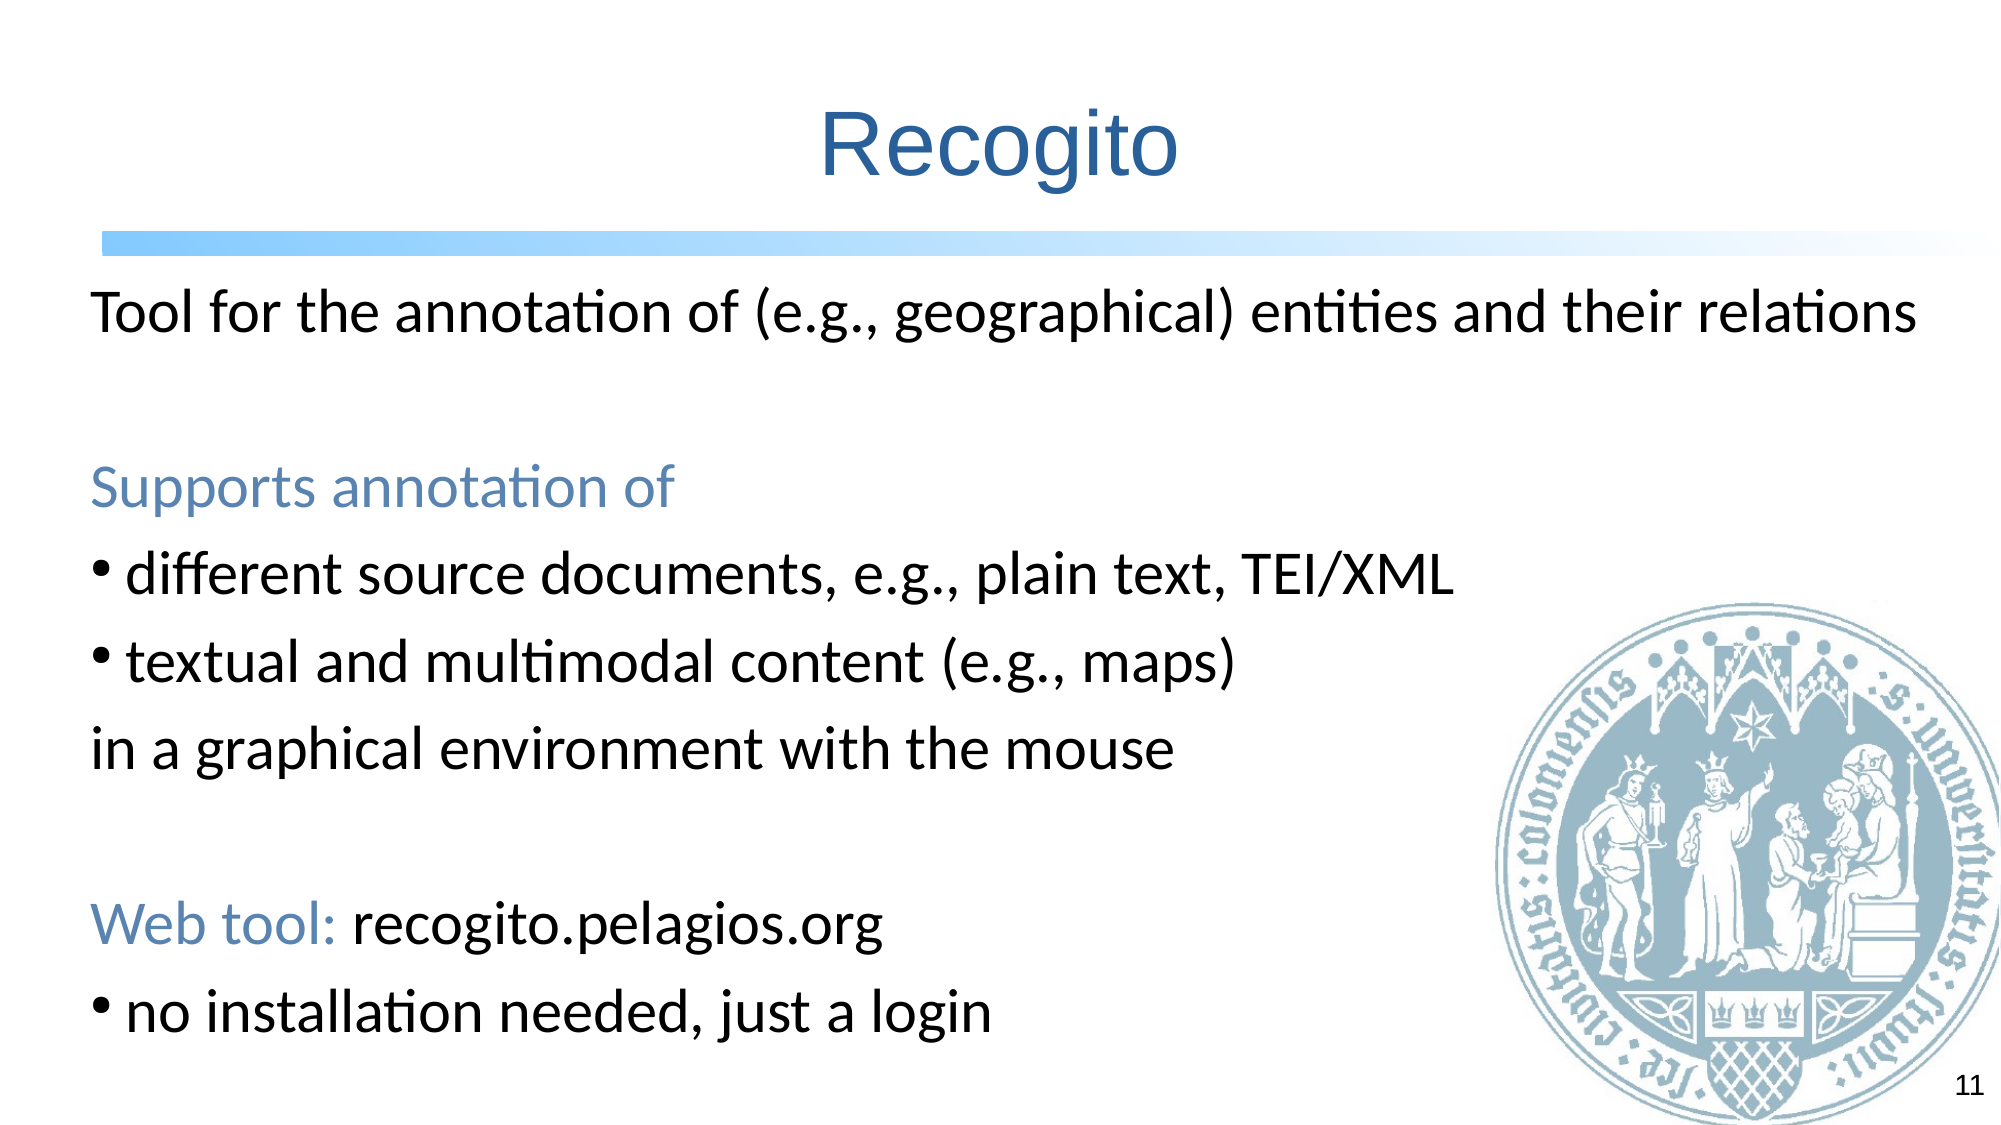

# Recogito
Tool for the annotation of (e.g., geographical) entities and their relations
Supports annotation of
different source documents, e.g., plain text, TEI/XML
textual and multimodal content (e.g., maps)
in a graphical environment with the mouse
Web tool: recogito.pelagios.org
no installation needed, just a login